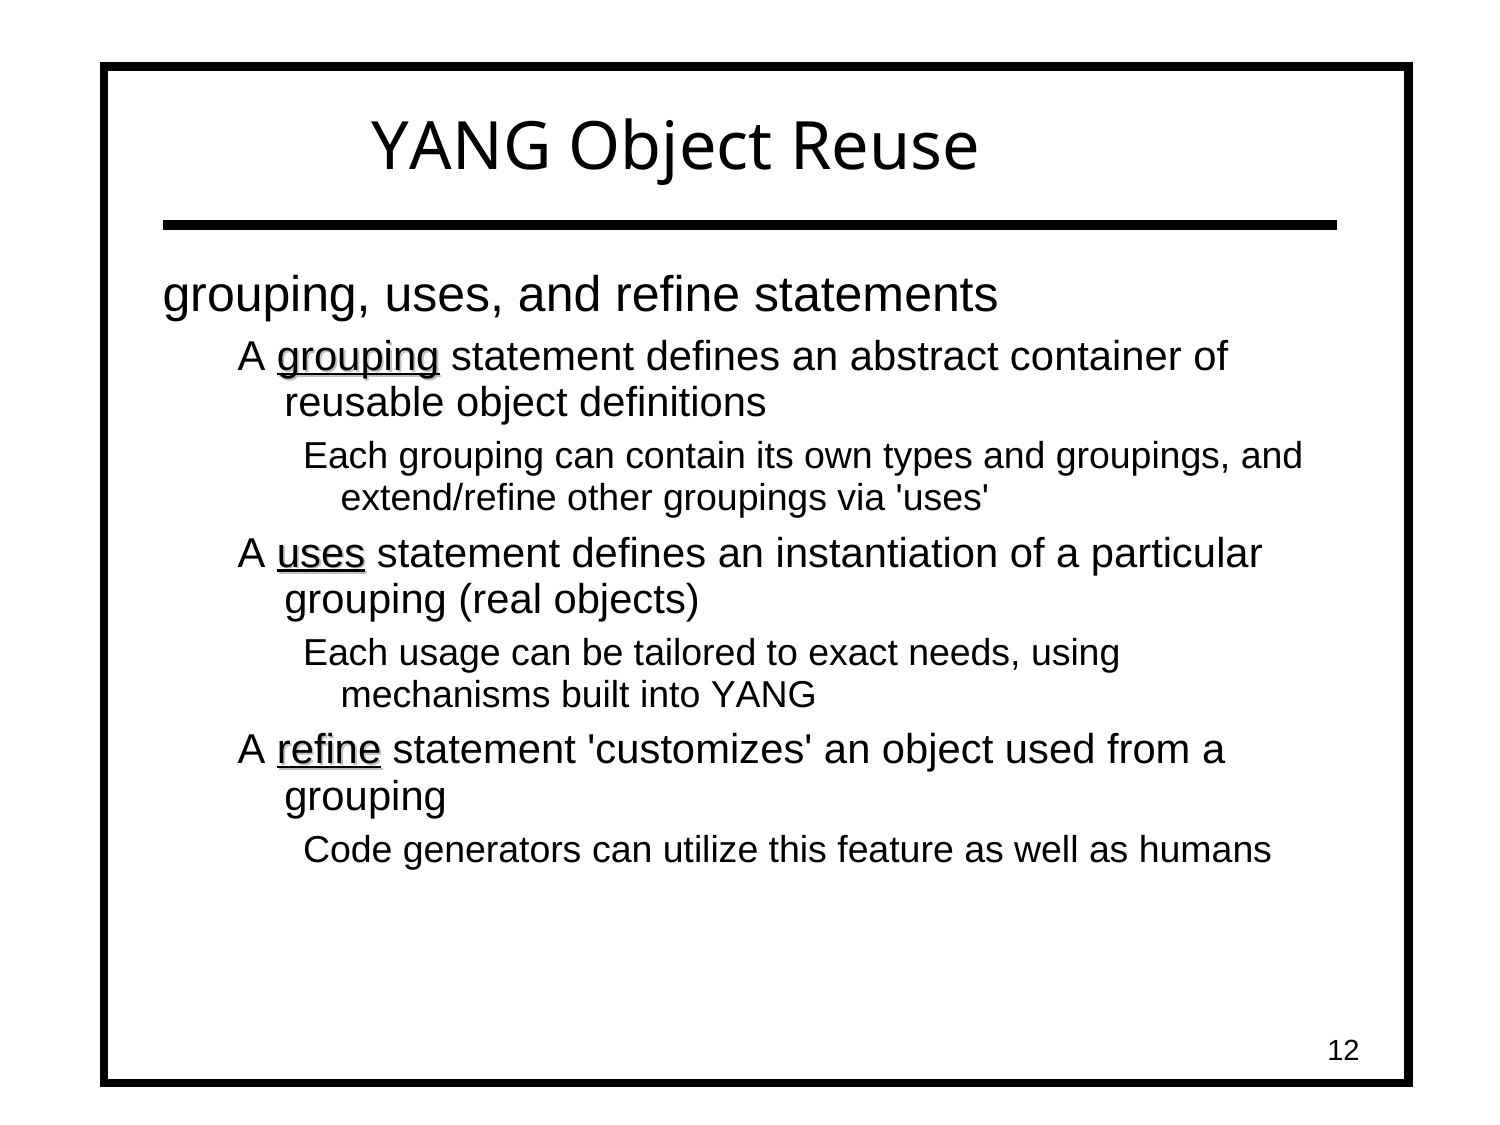

# YANG Object Reuse
grouping, uses, and refine statements
A grouping statement defines an abstract container of reusable object definitions
Each grouping can contain its own types and groupings, and extend/refine other groupings via 'uses'
A uses statement defines an instantiation of a particular grouping (real objects)
Each usage can be tailored to exact needs, using mechanisms built into YANG
A refine statement 'customizes' an object used from a grouping
Code generators can utilize this feature as well as humans
12